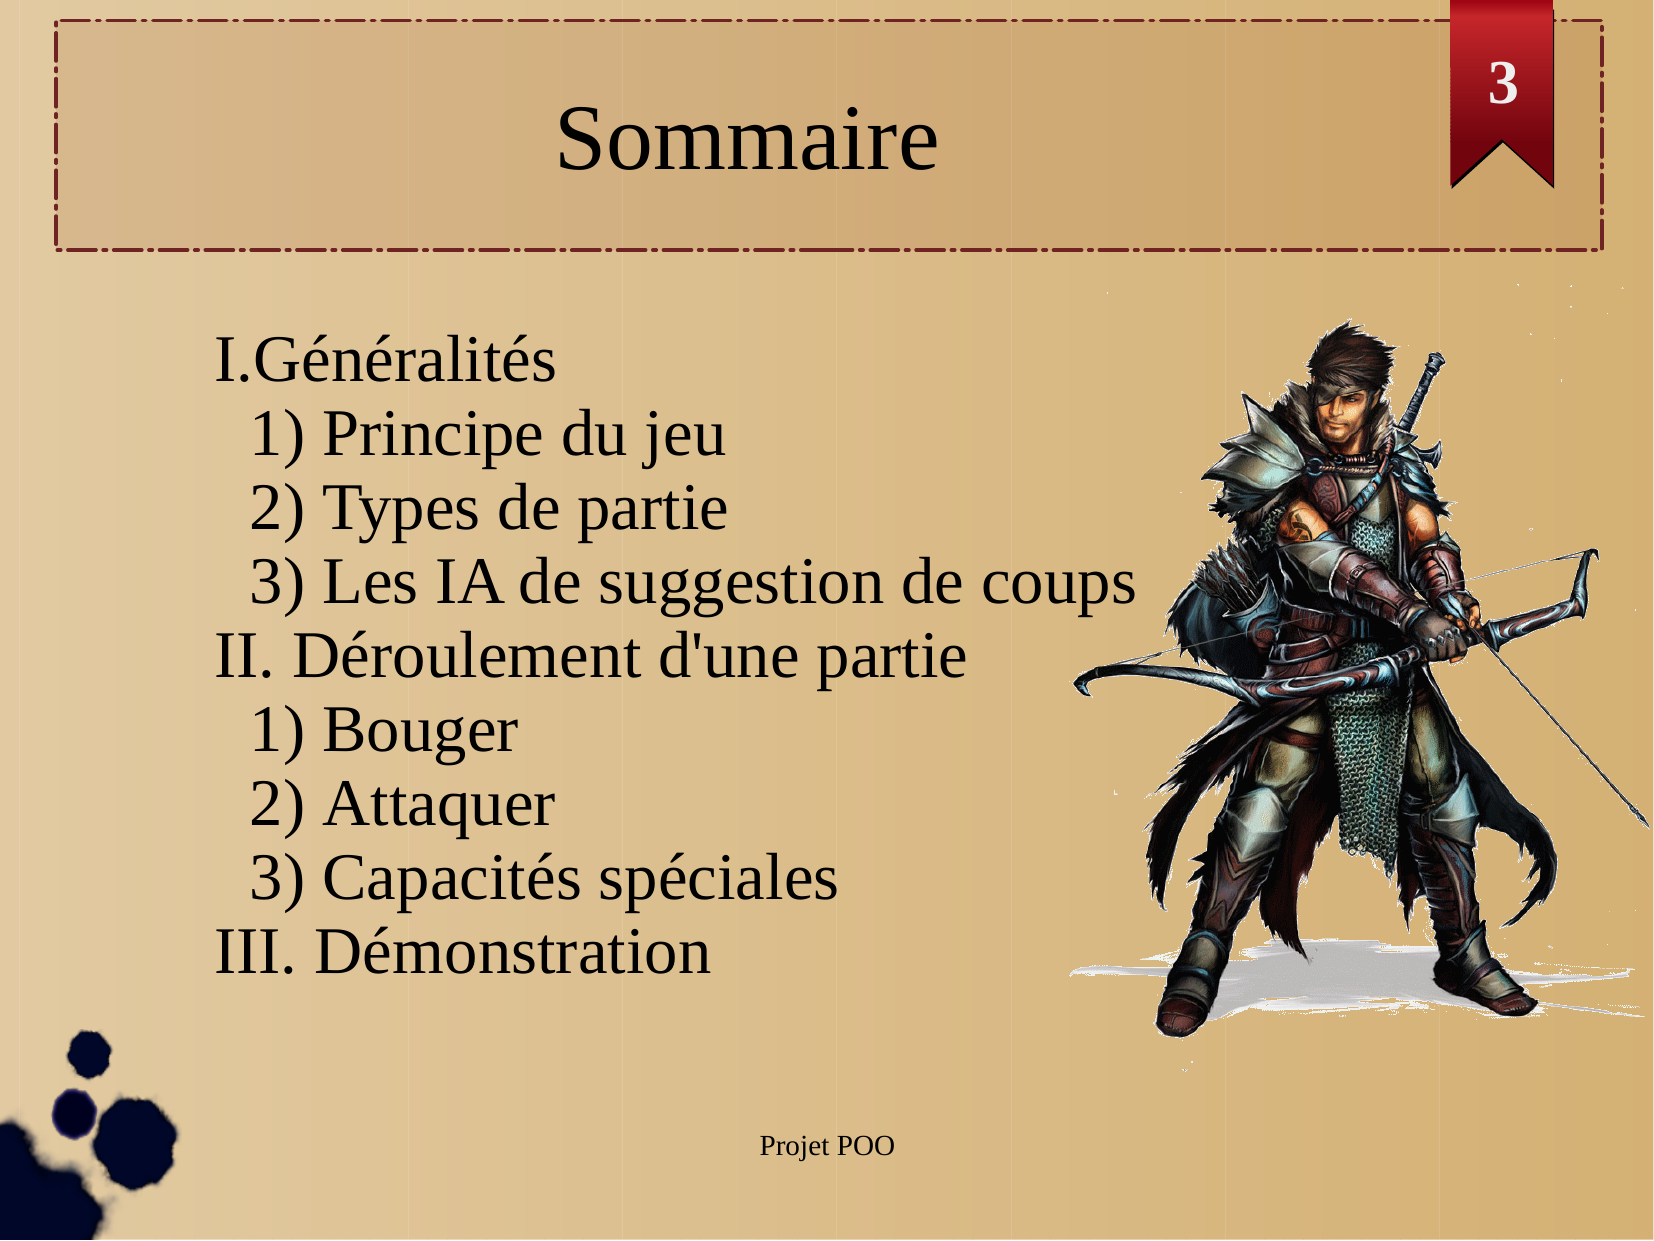

# Sommaire
3
Généralités
 Principe du jeu
 Types de partie
 Les IA de suggestion de coups
 Déroulement d'une partie
 Bouger
 Attaquer
 Capacités spéciales
 Démonstration